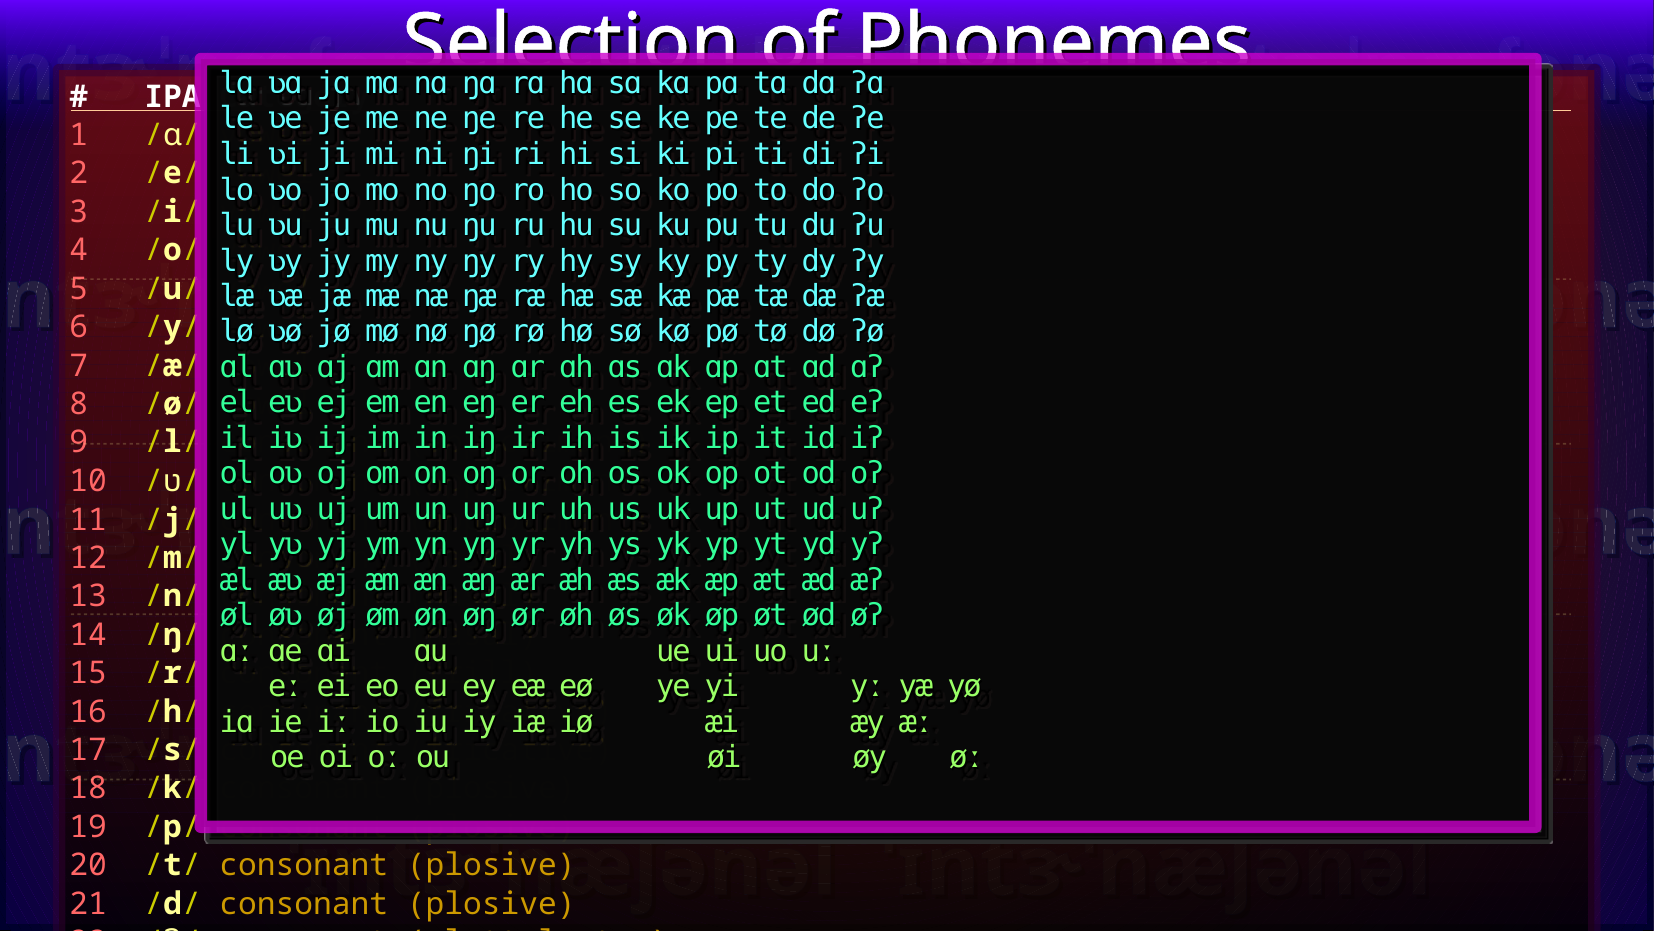

# Selection of Phonemes
lɑ ʋɑ jɑ mɑ nɑ ŋɑ rɑ hɑ sɑ kɑ pɑ tɑ dɑ ʔɑ
le ʋe je me ne ŋe re he se ke pe te de ʔe
li ʋi ji mi ni ŋi ri hi si ki pi ti di ʔi
lo ʋo jo mo no ŋo ro ho so ko po to do ʔo
lu ʋu ju mu nu ŋu ru hu su ku pu tu du ʔu
ly ʋy jy my ny ŋy ry hy sy ky py ty dy ʔy
læ ʋæ jæ mæ næ ŋæ ræ hæ sæ kæ pæ tæ dæ ʔæ
lø ʋø jø mø nø ŋø rø hø sø kø pø tø dø ʔø
ɑl ɑʋ ɑj ɑm ɑn ɑŋ ɑr ɑh ɑs ɑk ɑp ɑt ɑd ɑʔ
el eʋ ej em en eŋ er eh es ek ep et ed eʔ
il iʋ ij im in iŋ ir ih is ik ip it id iʔ
ol oʋ oj om on oŋ or oh os ok op ot od oʔ
ul uʋ uj um un uŋ ur uh us uk up ut ud uʔ
yl yʋ yj ym yn yŋ yr yh ys yk yp yt yd yʔ
æl æʋ æj æm æn æŋ ær æh æs æk æp æt æd æʔ
øl øʋ øj øm øn øŋ ør øh øs øk øp øt ød øʔ
ɑː ɑe ɑi ɑu ue ui uo uː
 eː ei eo eu ey eæ eø ye yi yː yæ yø
iɑ ie iː io iu iy iæ iø æi æy æː
 oe oi oː ou øi øy øː
#	IPA	Category
1	/ɑ/	vowel
2	/e/	vowel
3	/i/	vowel
4	/o/	vowel
5	/u/	vowel
6	/y/	vowel
7	/æ/	vowel
8	/ø/	vowel
9	/l/	consonant (approximant)
10	/ʋ/	consonant (approximant)
11	/j/	consonant (approximant)
12	/m/	consonant (nasal)
13	/n/	consonant (nasal)
14	/ŋ/	consonant (nasal)
15	/r/	consonant (trill)
16	/h/	consonant (fricative)
17	/s/	consonant (fricative)
18	/k/	consonant (plosive)
19	/p/	consonant (plosive)
20	/t/	consonant (plosive)
21	/d/	consonant (plosive)
22	/ʔ/	consonant (glottal stop)